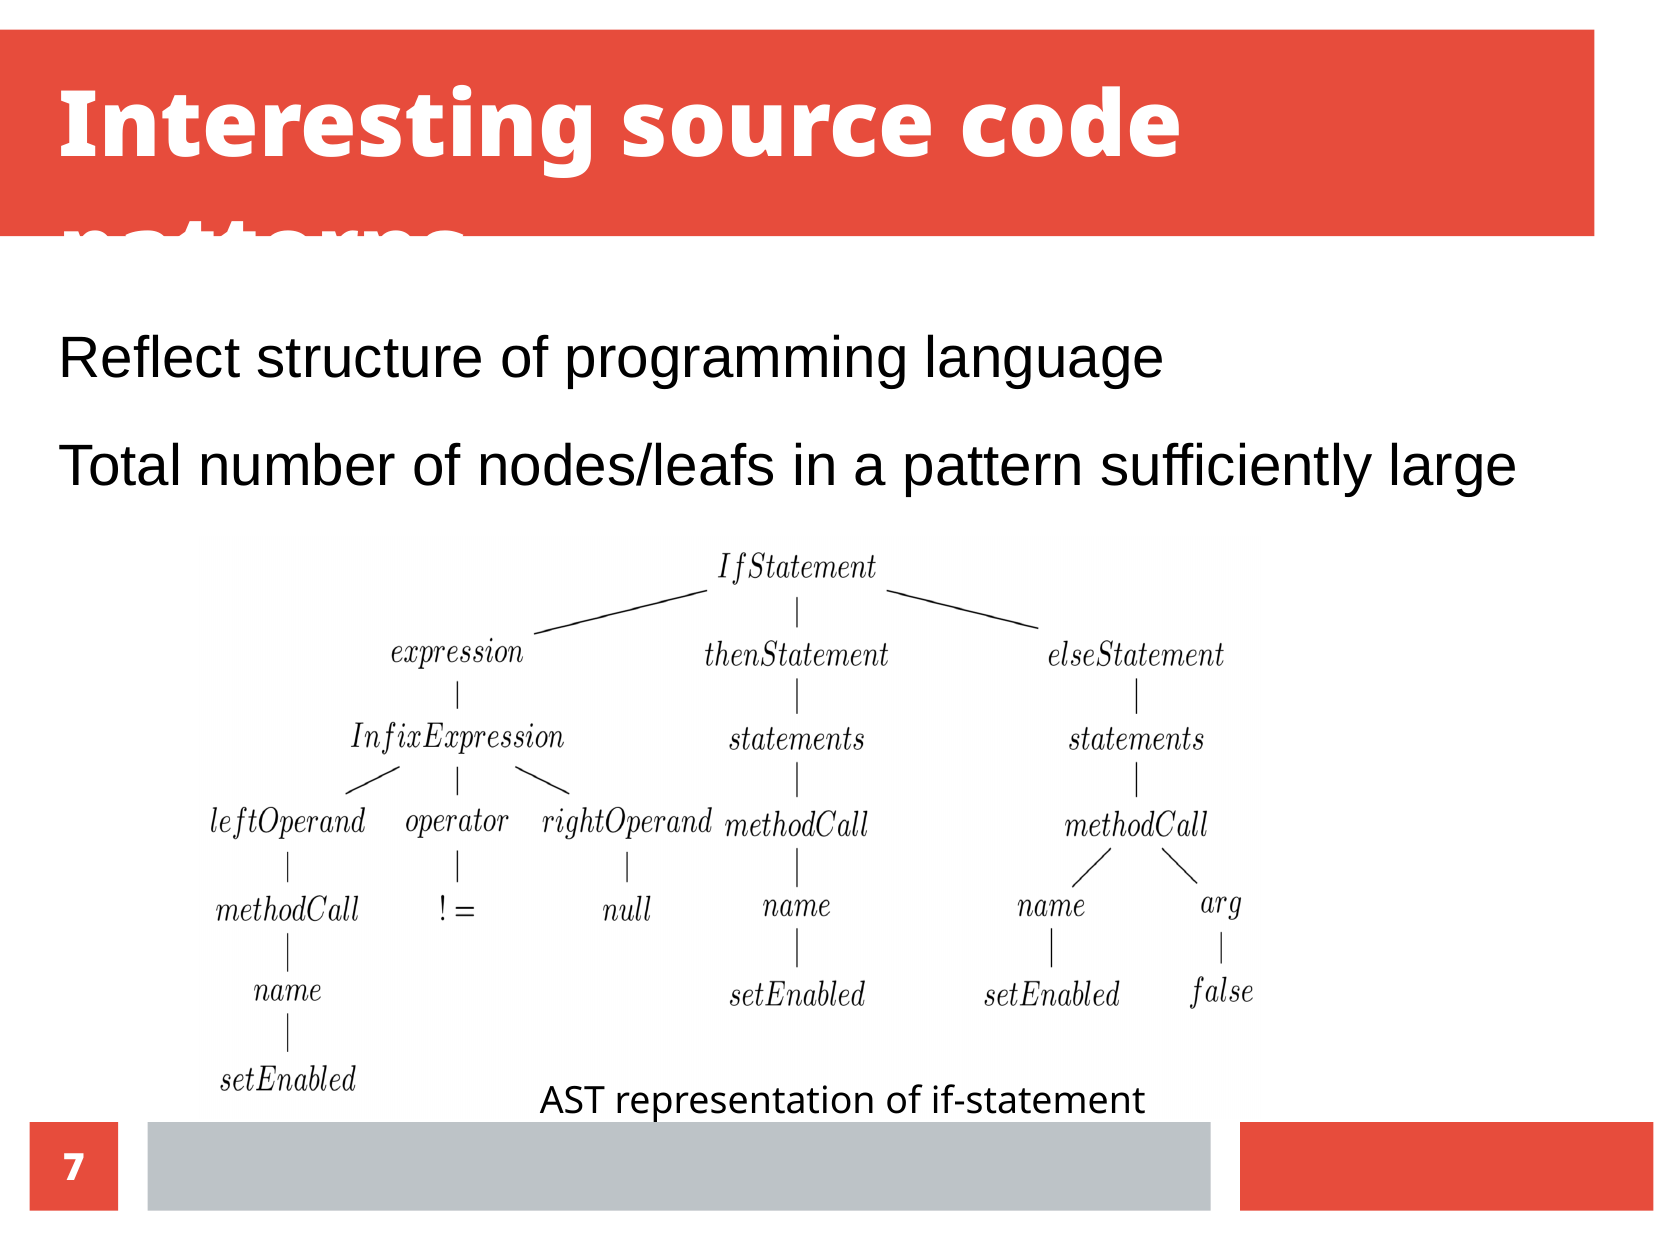

# Interesting source code patterns
Reflect structure of programming language
Total number of nodes/leafs in a pattern sufficiently large
AST representation of if-statement
7